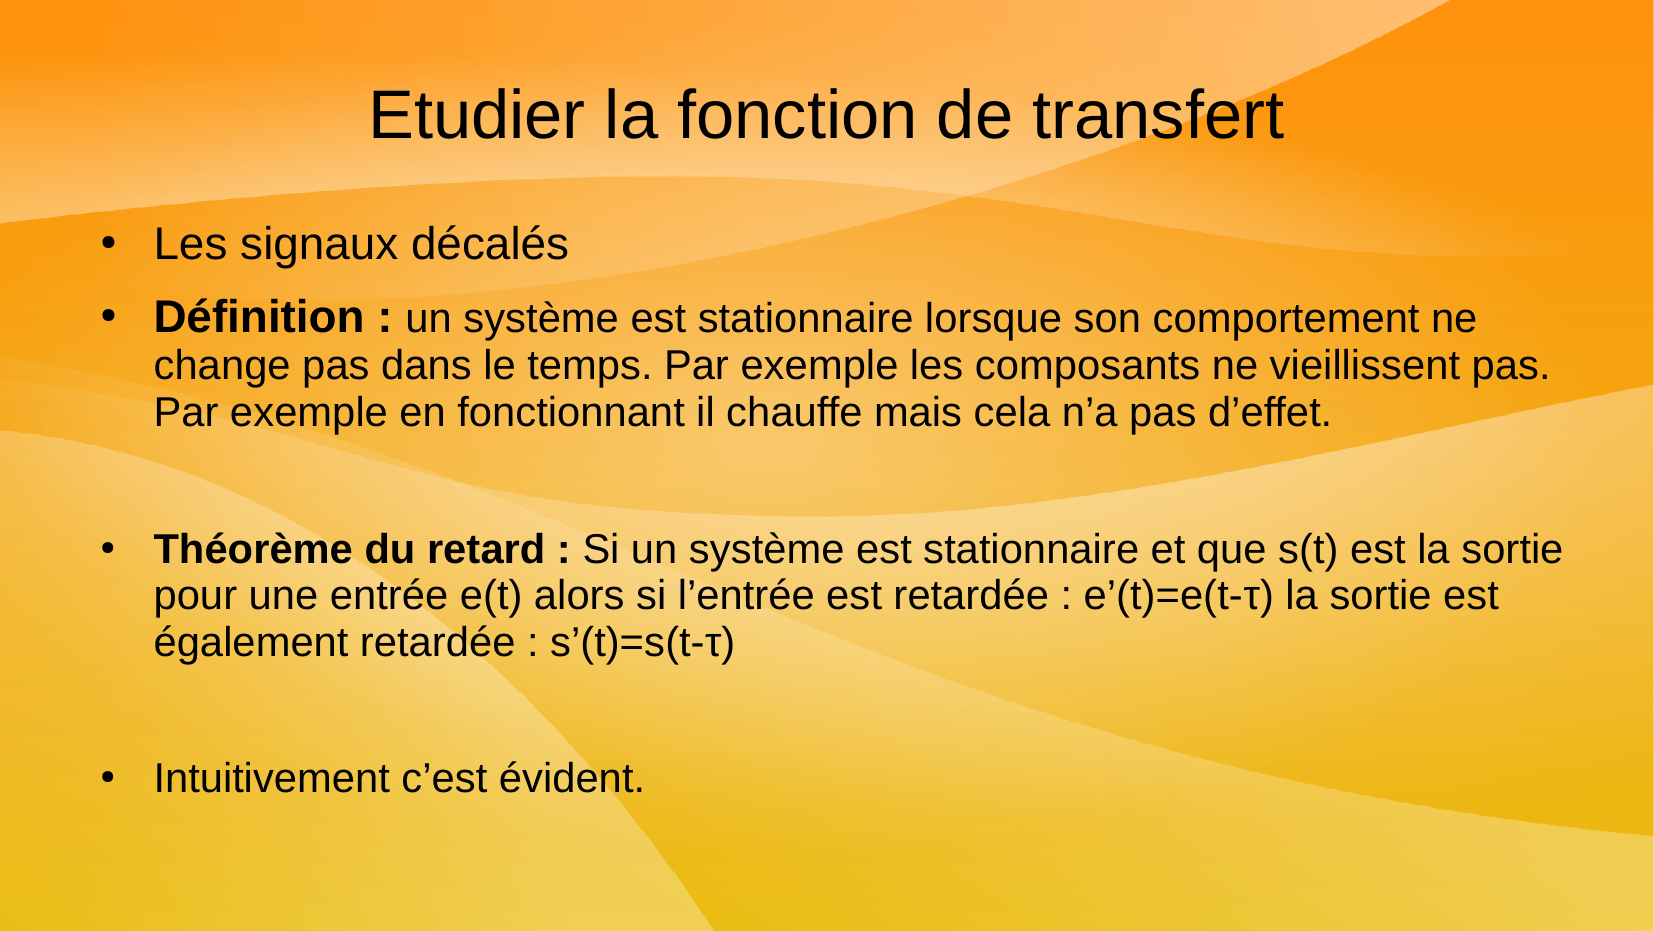

# Etudier la fonction de transfert
Les signaux décalés
Définition : un système est stationnaire lorsque son comportement ne change pas dans le temps. Par exemple les composants ne vieillissent pas. Par exemple en fonctionnant il chauffe mais cela n’a pas d’effet.
Théorème du retard : Si un système est stationnaire et que s(t) est la sortie pour une entrée e(t) alors si l’entrée est retardée : e’(t)=e(t-τ) la sortie est également retardée : s’(t)=s(t-τ)
Intuitivement c’est évident.